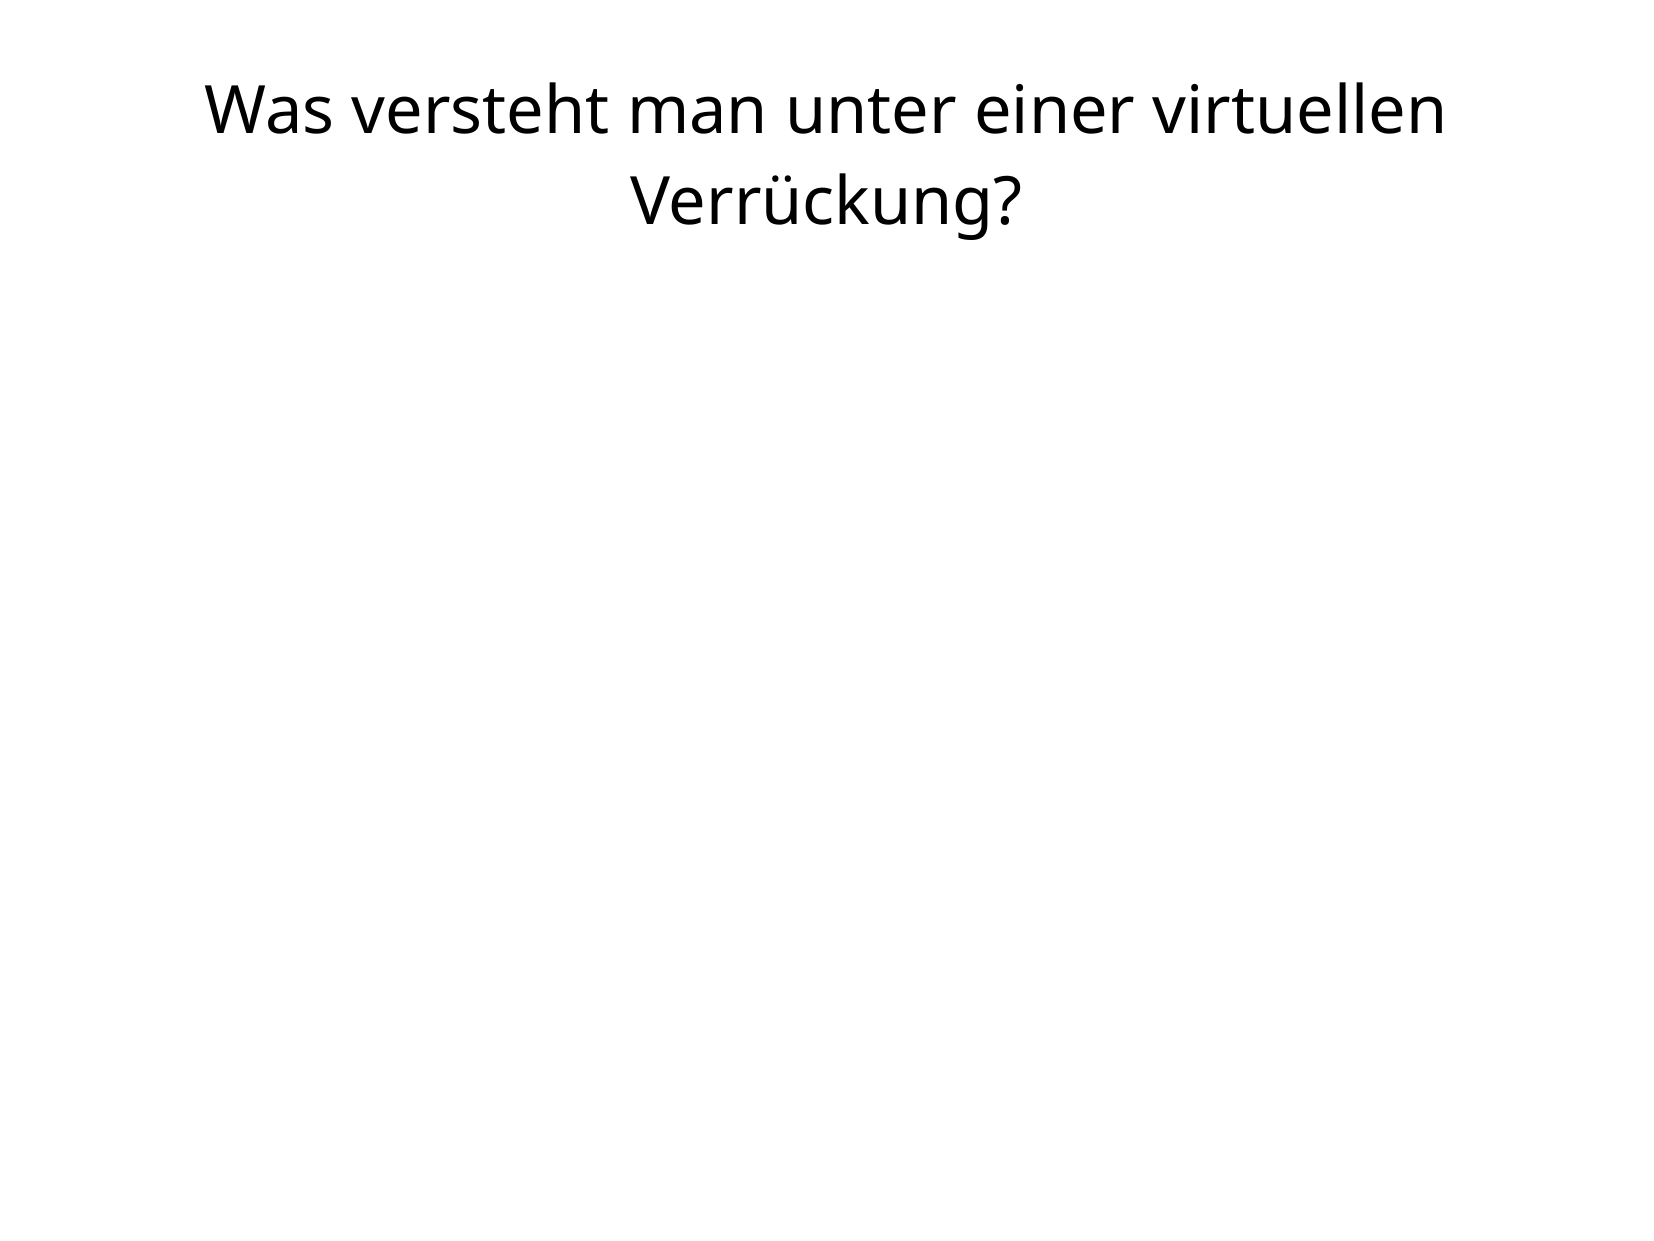

# Was versteht man unter einer virtuellen Verrückung?